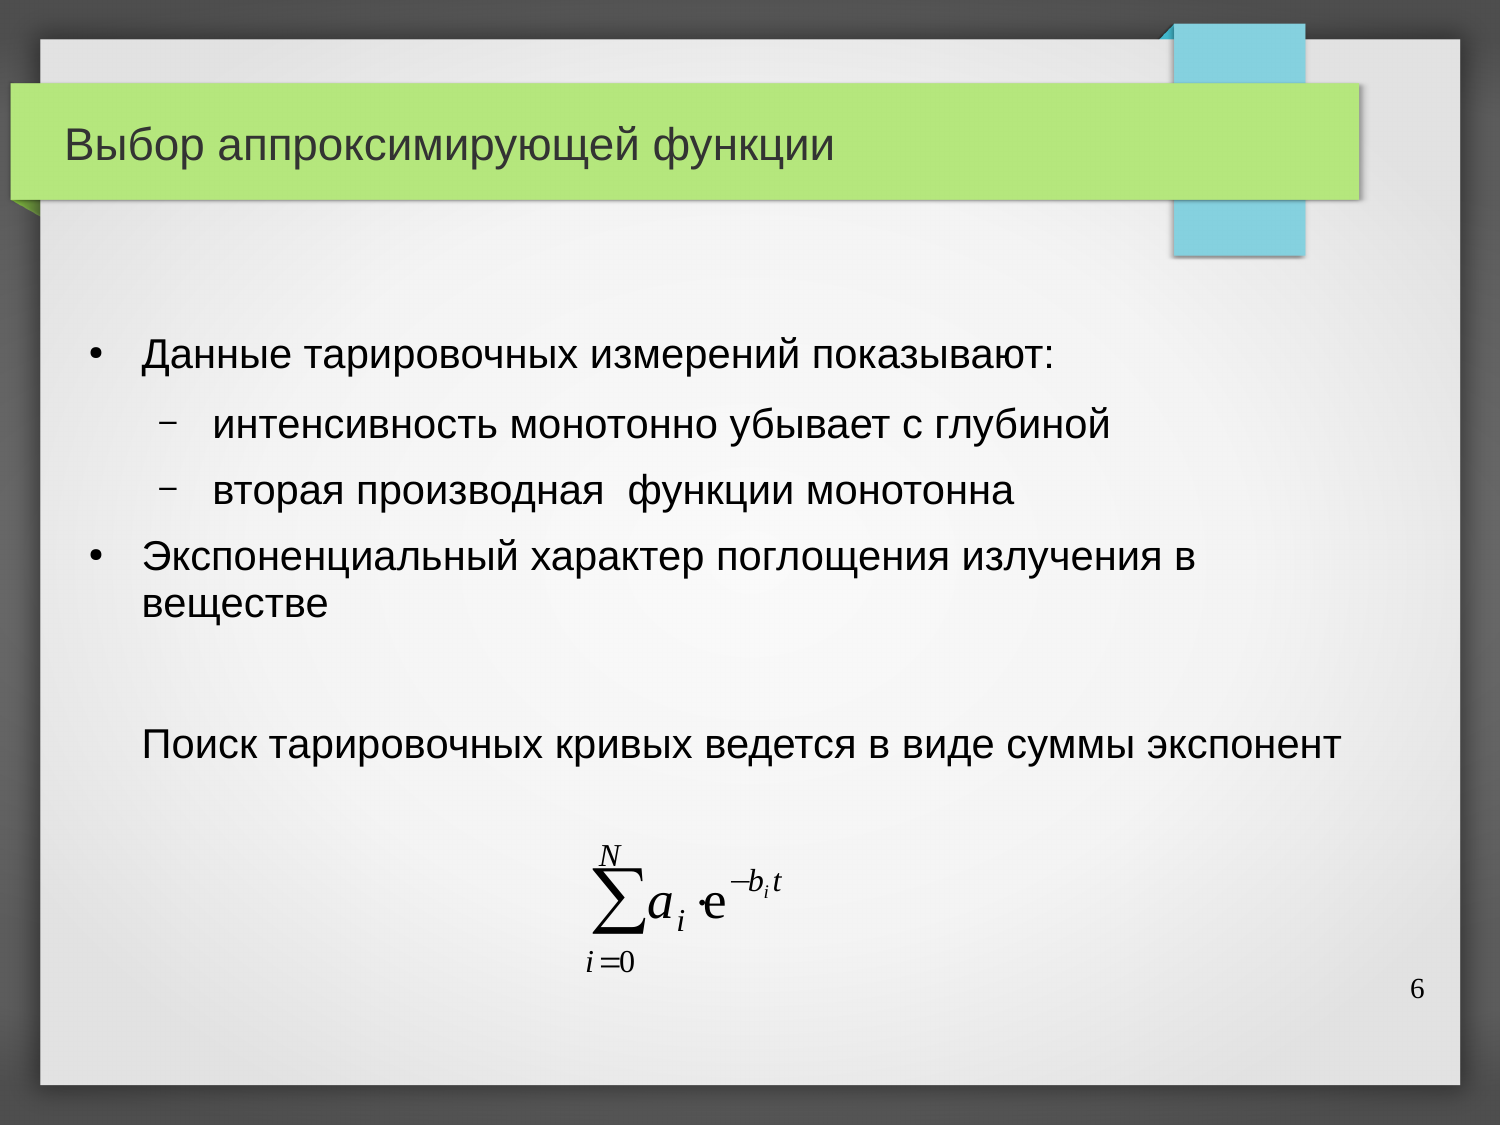

# Выбор аппроксимирующей функции
Данные тарировочных измерений показывают:
интенсивность монотонно убывает с глубиной
вторая производная функции монотонна
Экспоненциальный характер поглощения излучения в веществе
Поиск тарировочных кривых ведется в виде суммы экспонент
6